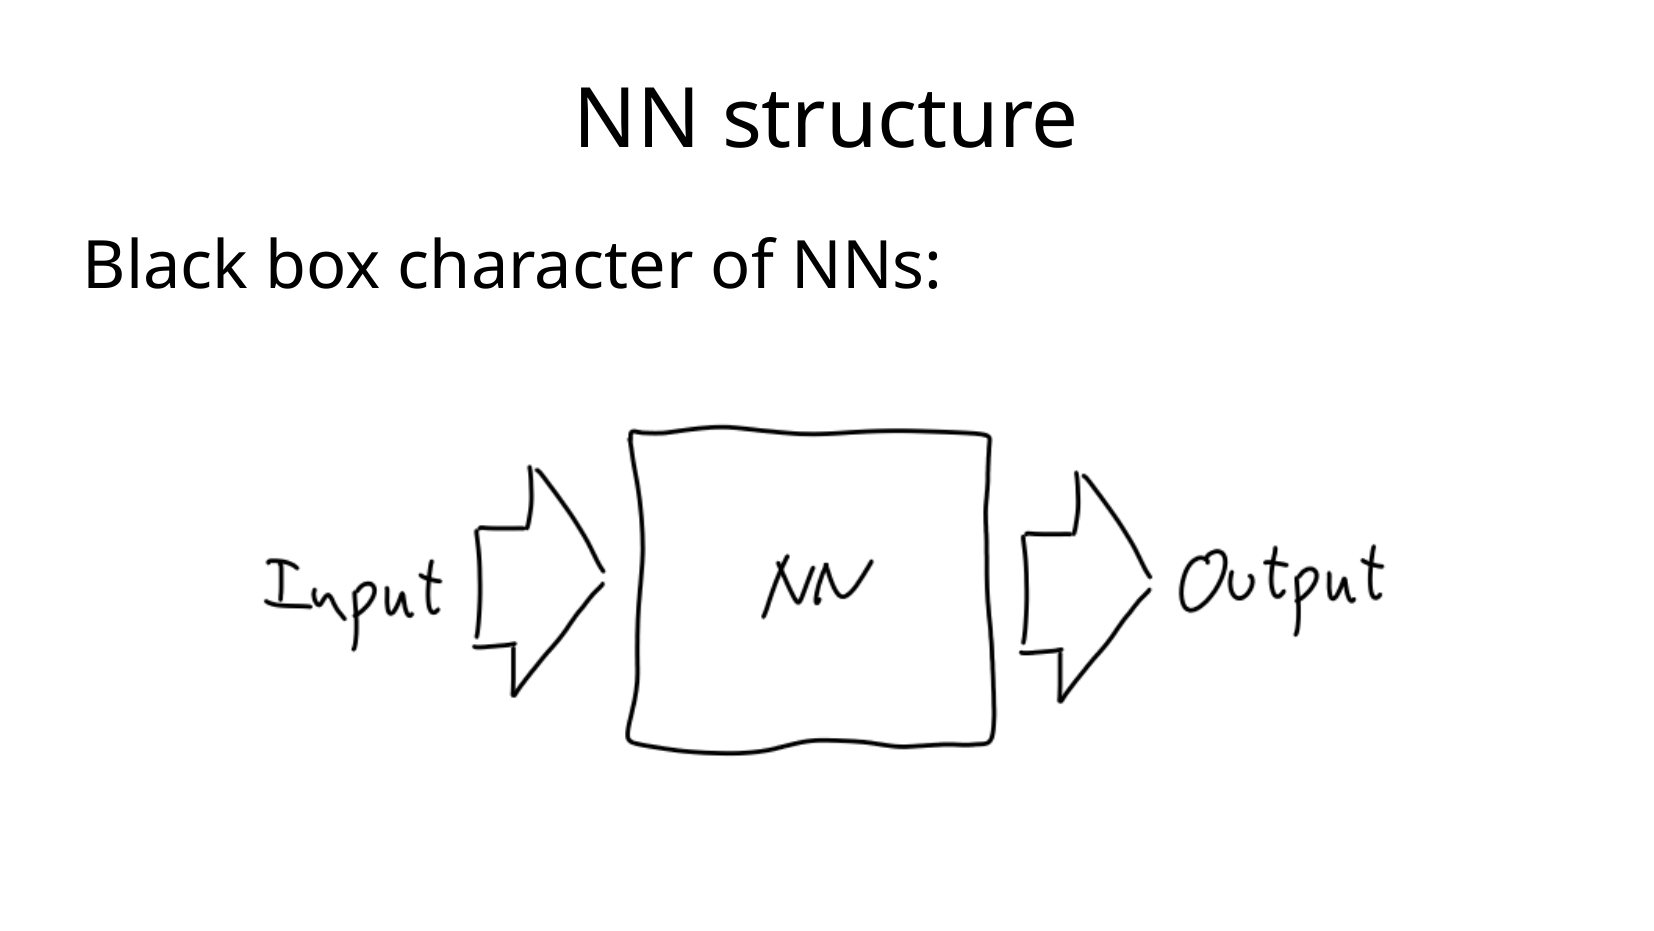

# NN structure
Black box character of NNs: